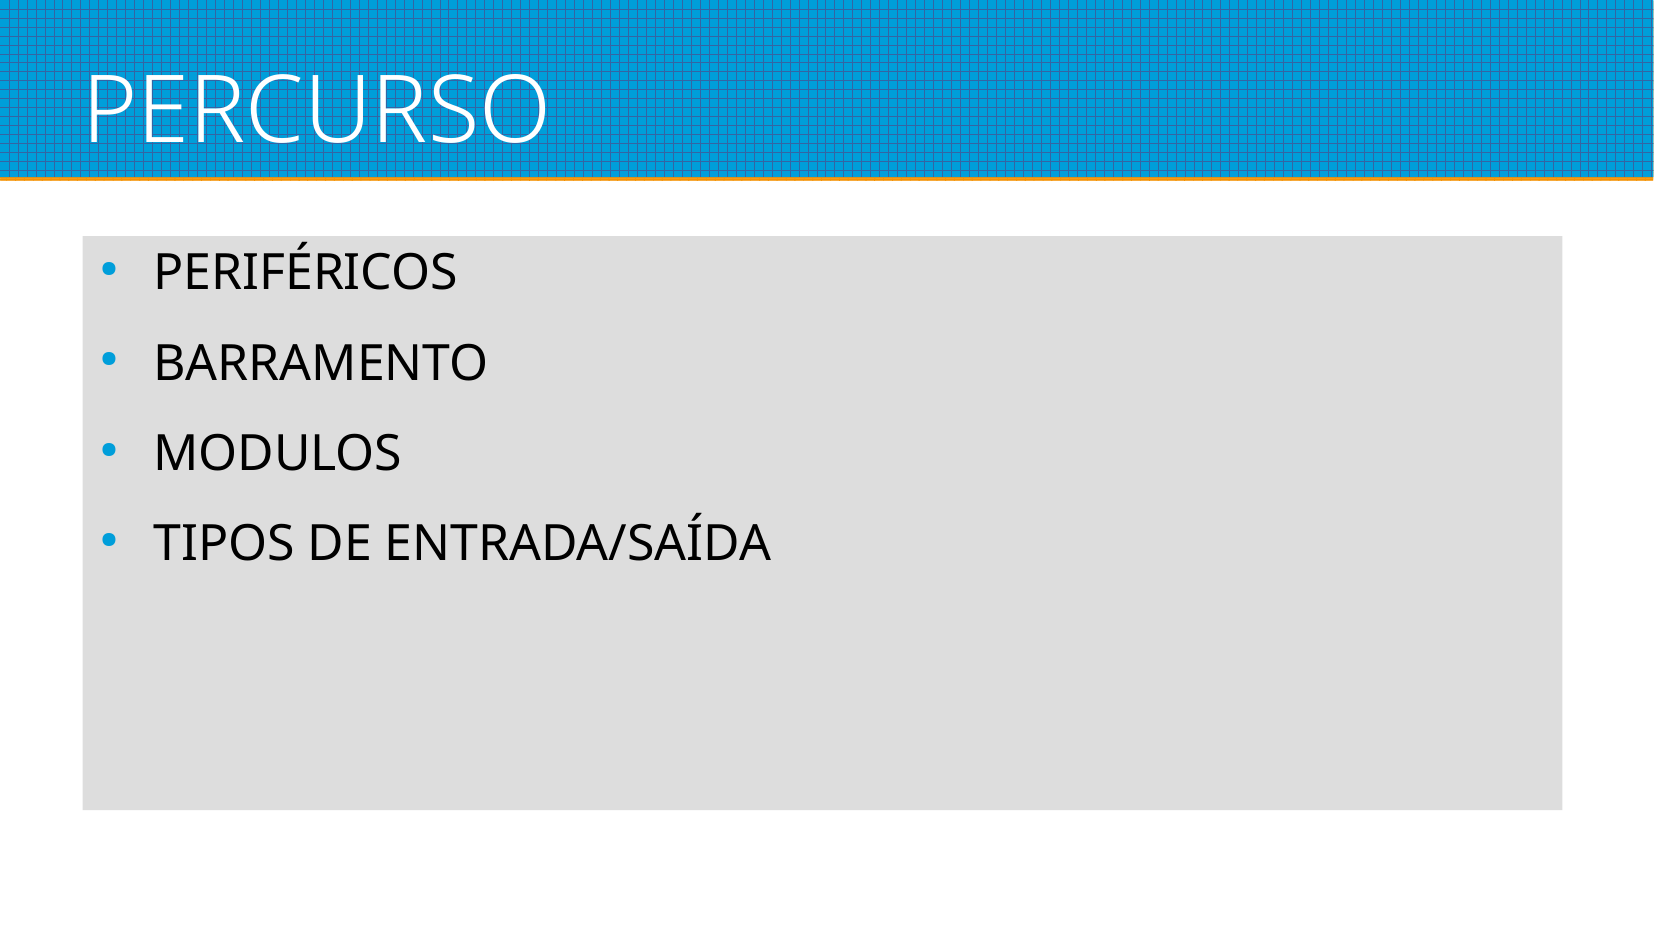

# PERCURSO
PERIFÉRICOS
BARRAMENTO
MODULOS
TIPOS DE ENTRADA/SAÍDA